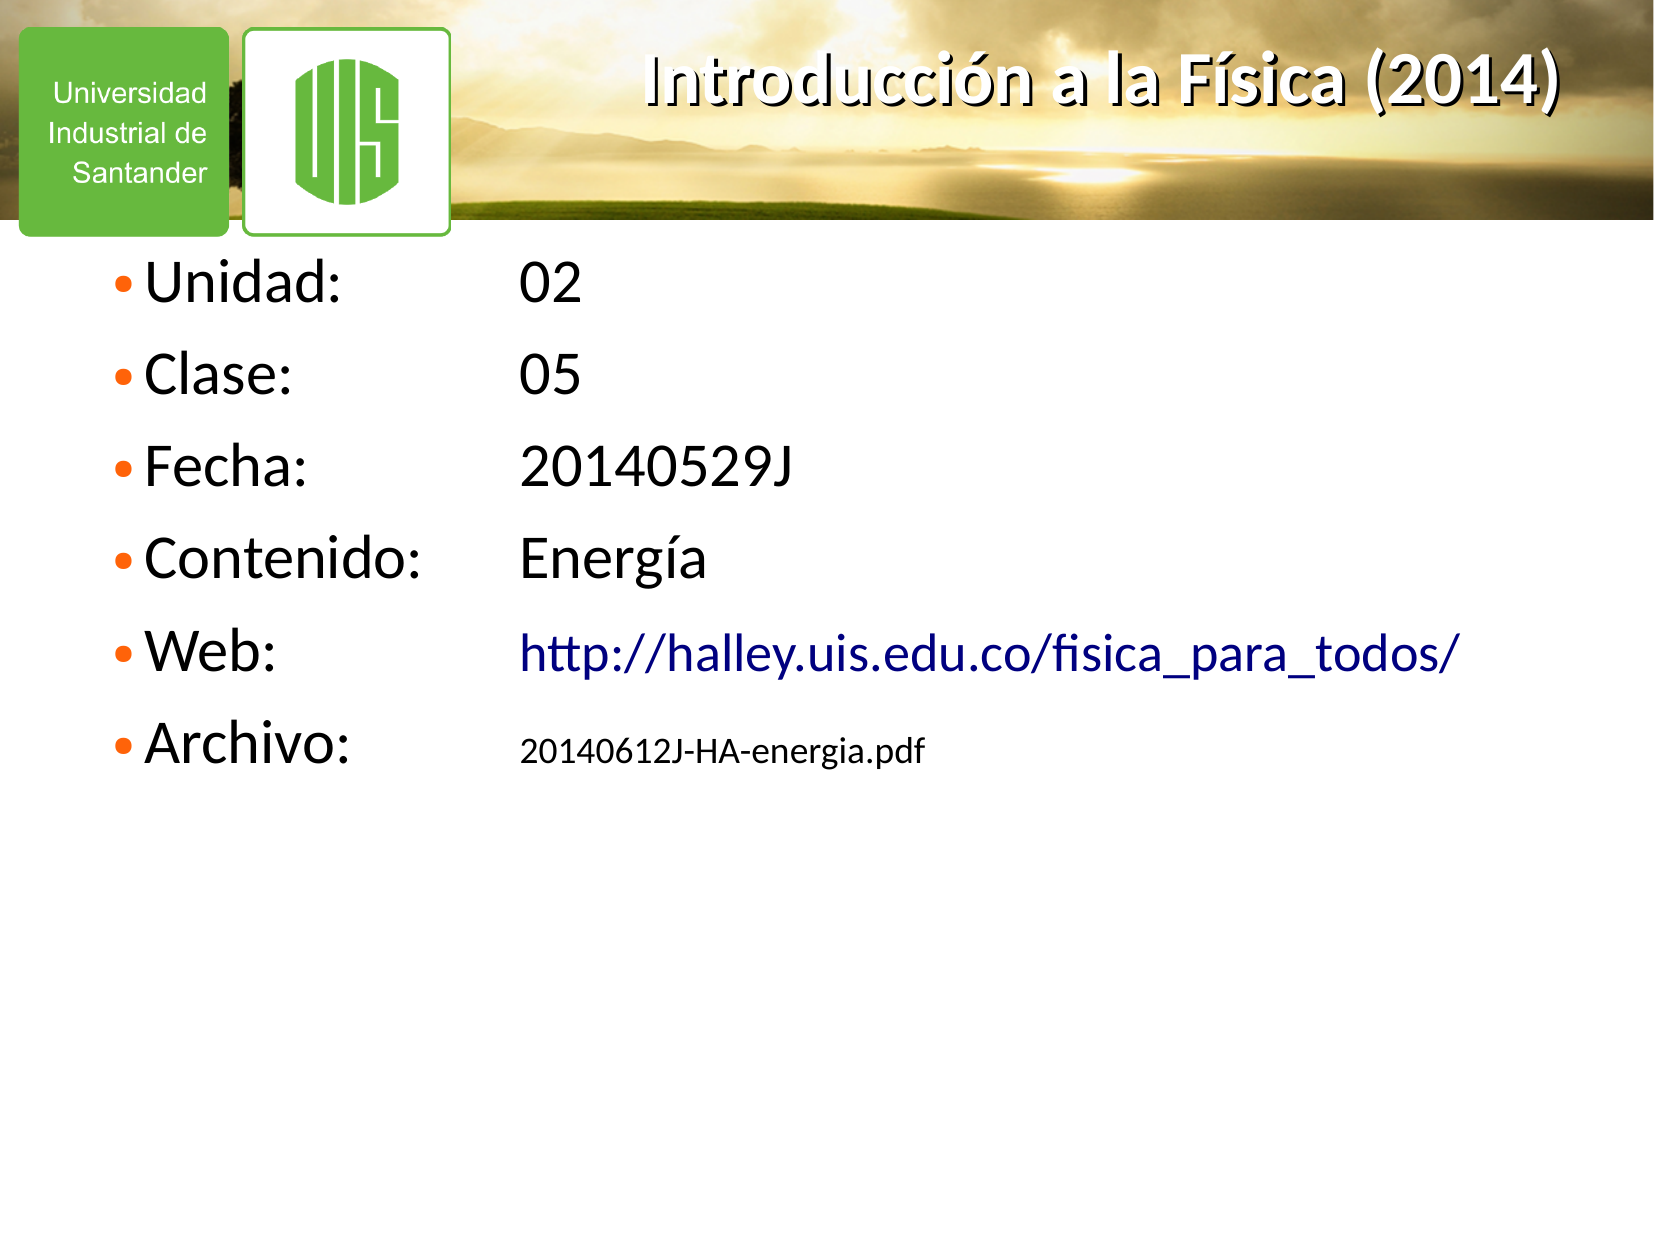

# Introducción a la Física (2014)
Unidad:			02
Clase:				05
Fecha:			20140529J
Contenido:		Energía
Web:				http://halley.uis.edu.co/fisica_para_todos/
Archivo:			20140612J-HA-energia.pdf